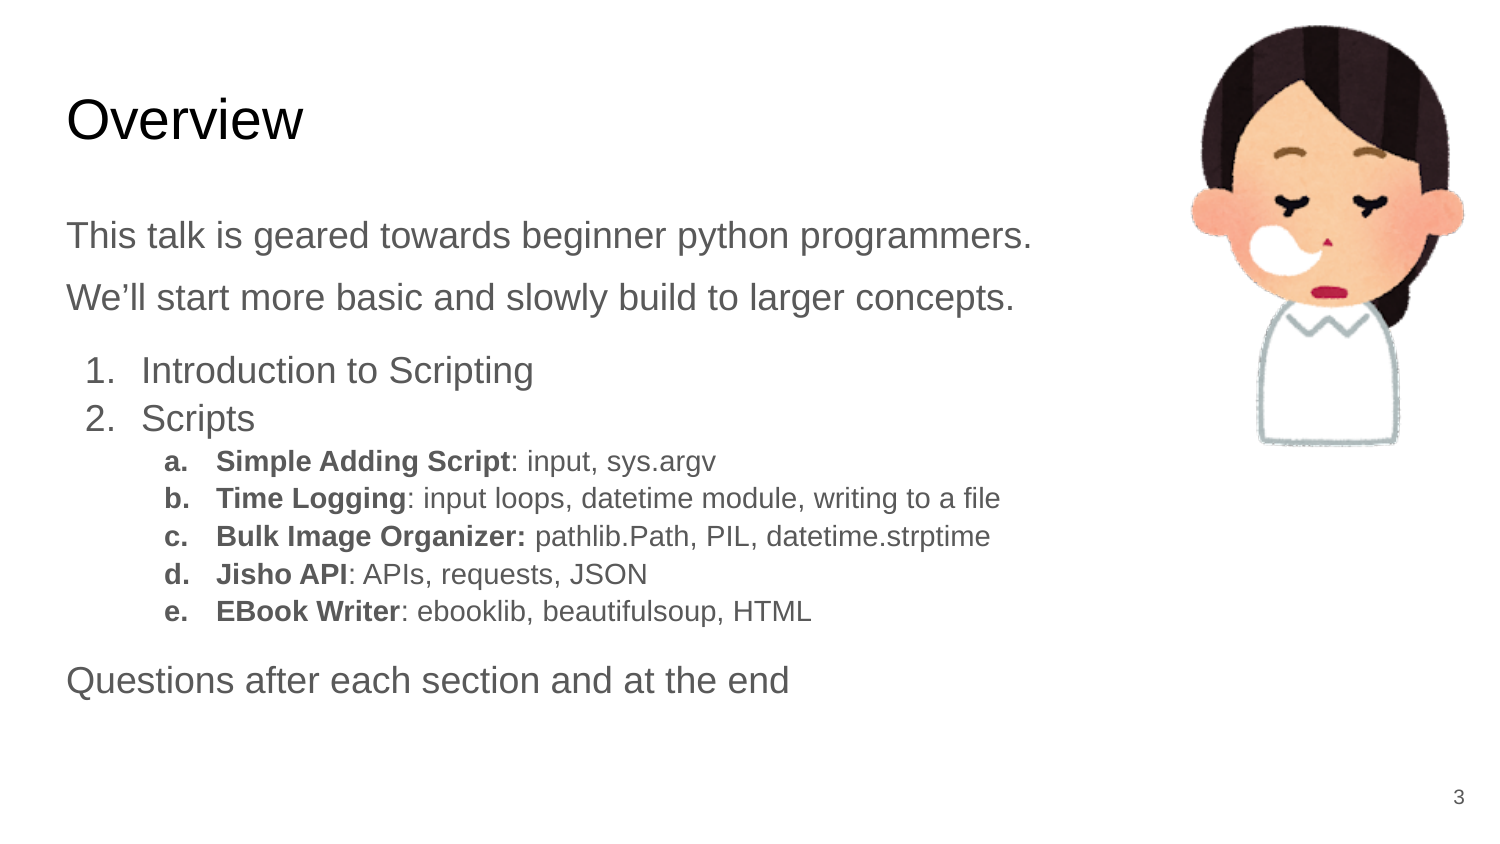

# Overview
This talk is geared towards beginner python programmers.
We’ll start more basic and slowly build to larger concepts.
Introduction to Scripting
Scripts
Simple Adding Script: input, sys.argv
Time Logging: input loops, datetime module, writing to a file
Bulk Image Organizer: pathlib.Path, PIL, datetime.strptime
Jisho API: APIs, requests, JSON
EBook Writer: ebooklib, beautifulsoup, HTML
Questions after each section and at the end